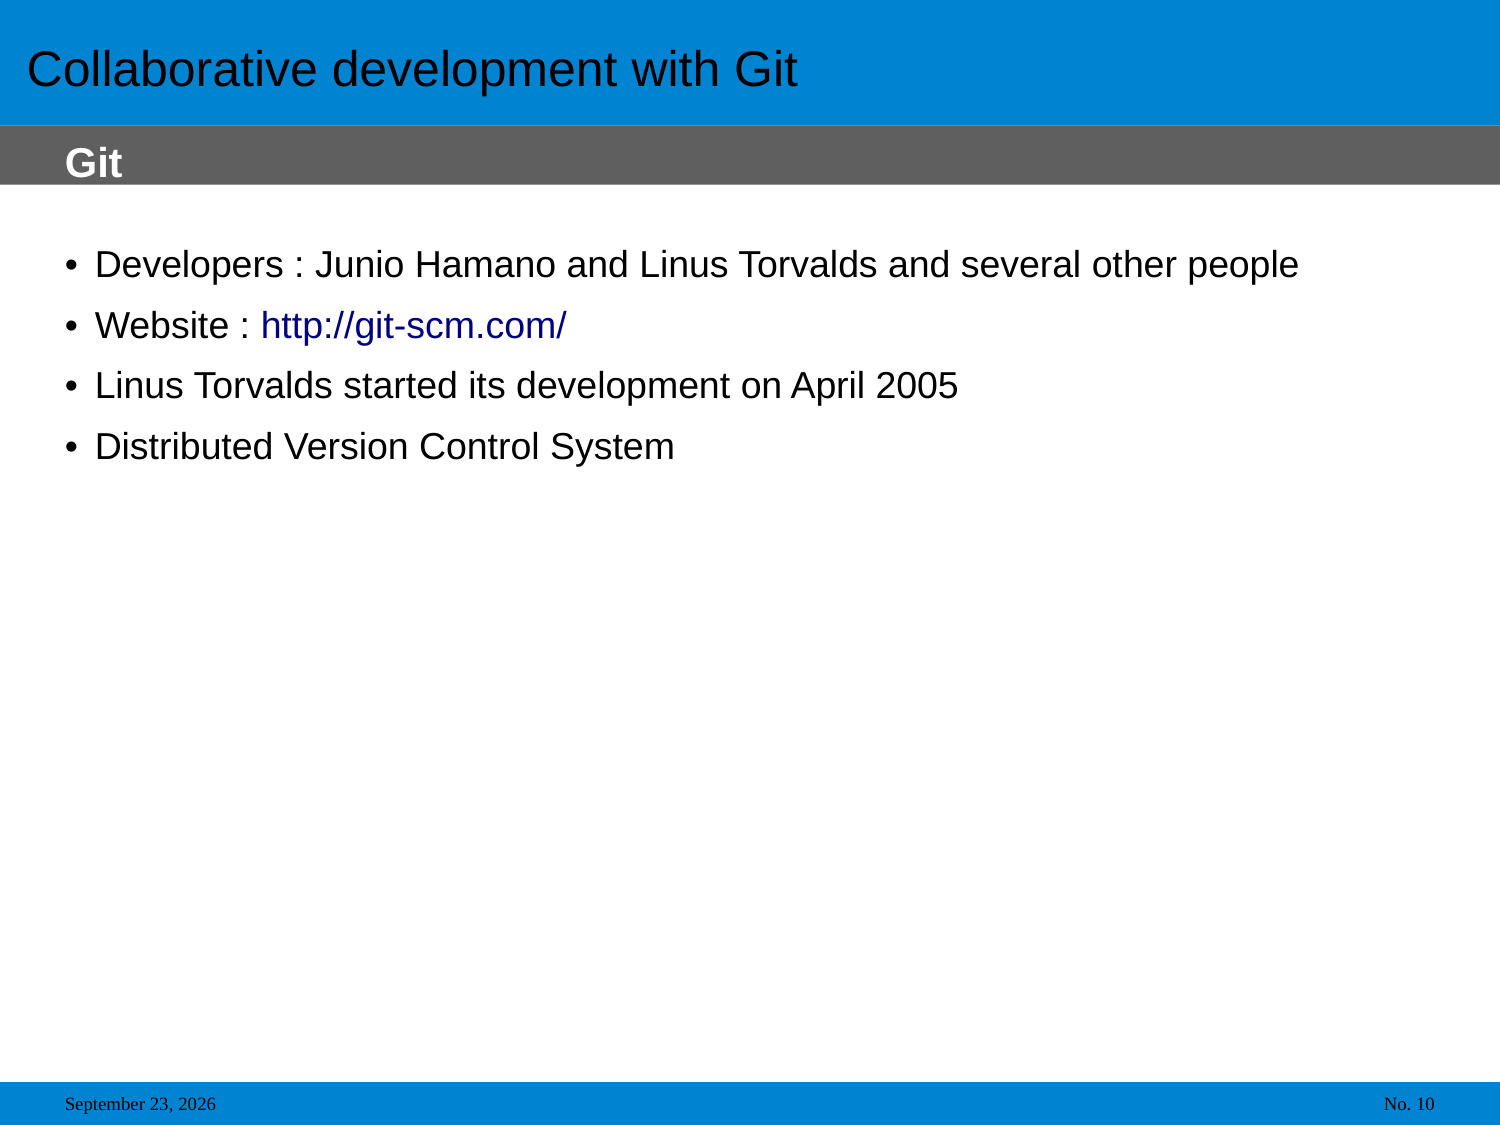

# Git
Developers : Junio Hamano and Linus Torvalds and several other people
Website : http://git-scm.com/
Linus Torvalds started its development on April 2005
Distributed Version Control System
10